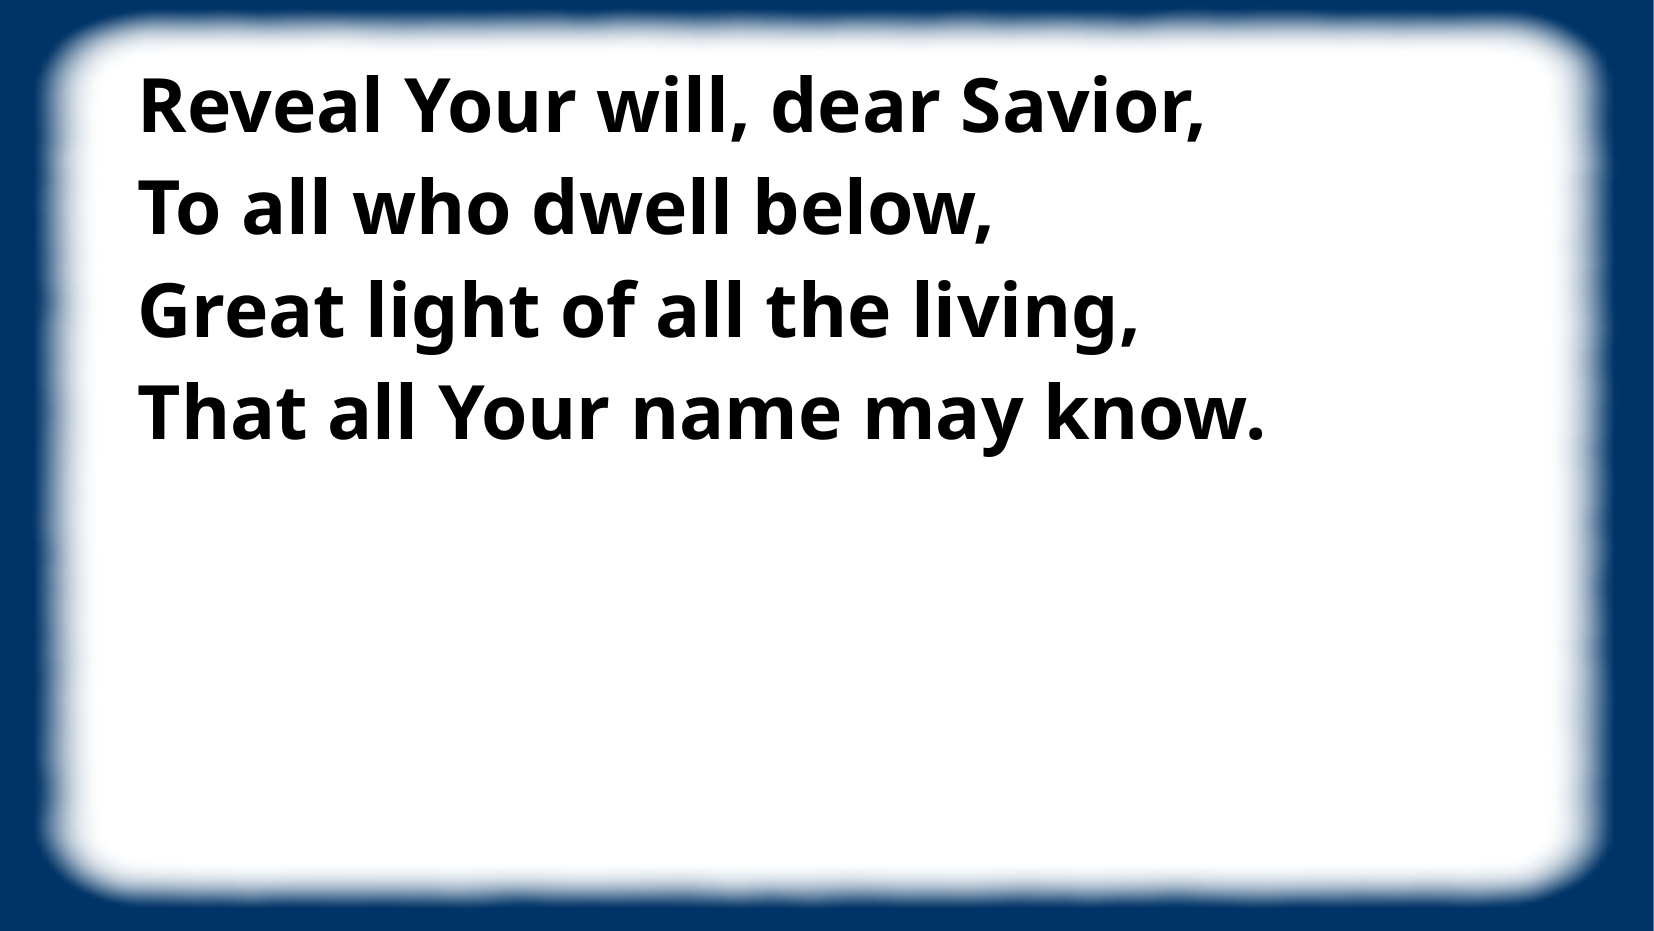

Reveal Your will, dear Savior,
 To all who dwell below,
 Great light of all the living,
 That all Your name may know.